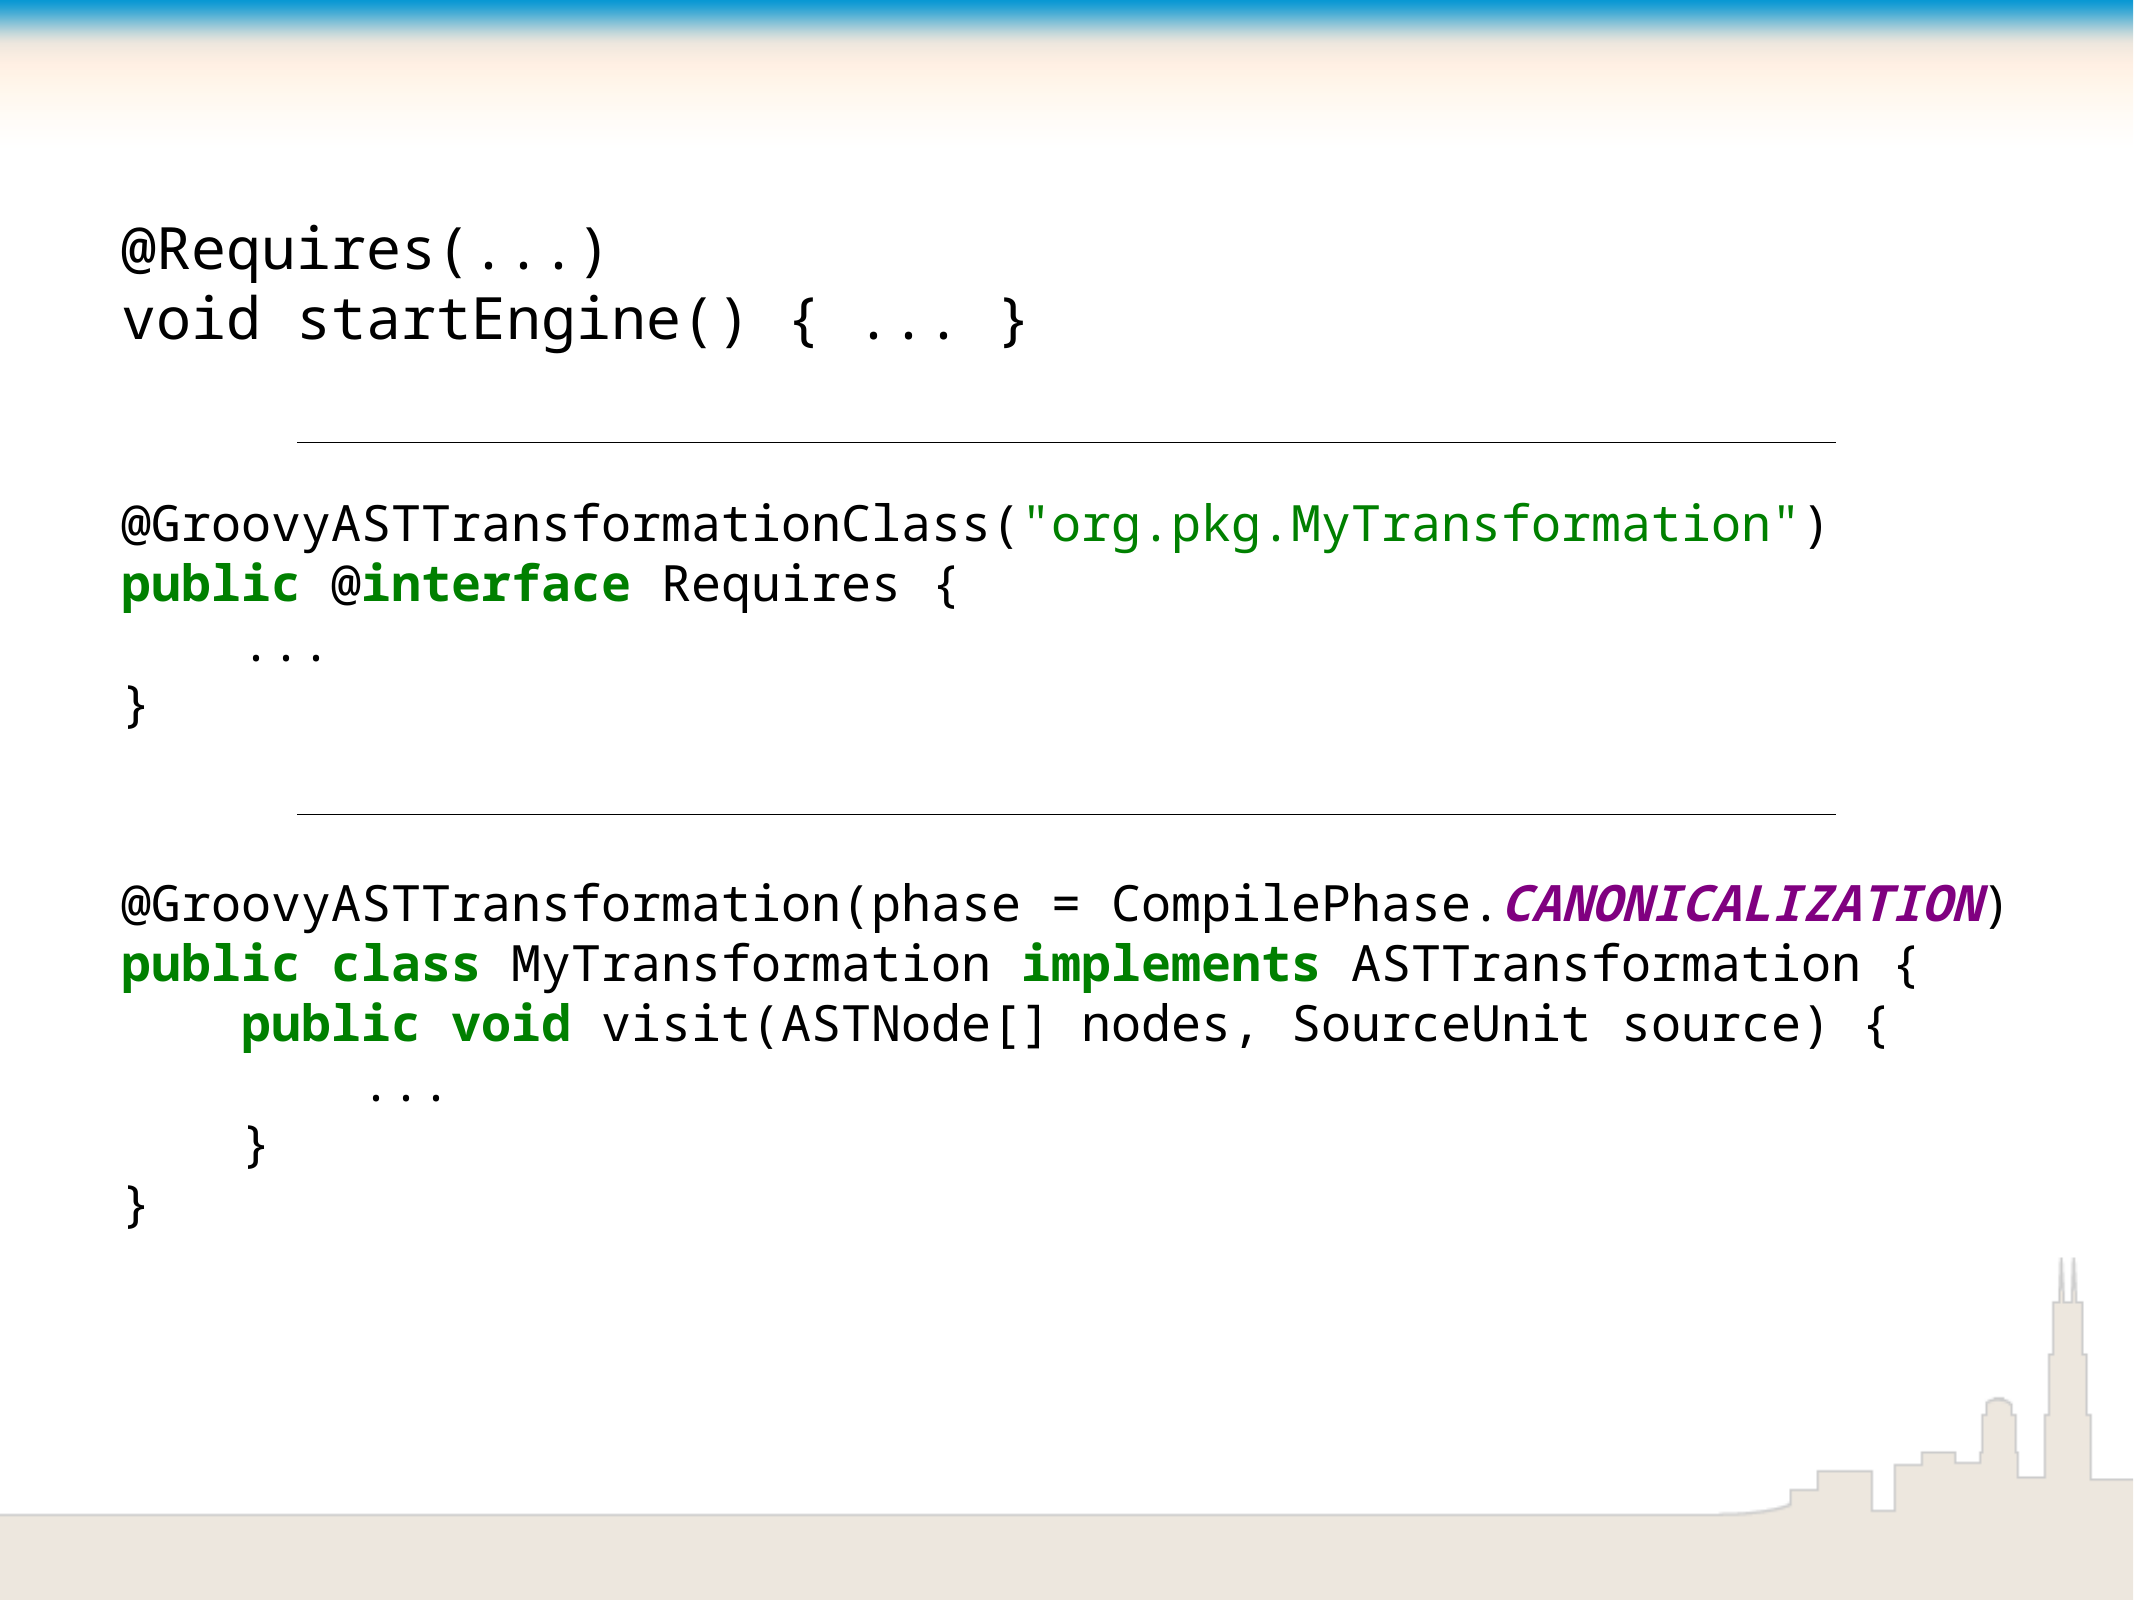

@Requires(...)
void startEngine() { ... }
@GroovyASTTransformationClass("org.pkg.MyTransformation")
public @interface Requires {
 ...
}
@GroovyASTTransformation(phase = CompilePhase.CANONICALIZATION)
public class MyTransformation implements ASTTransformation {
 public void visit(ASTNode[] nodes, SourceUnit source) {
 ...
 }
}